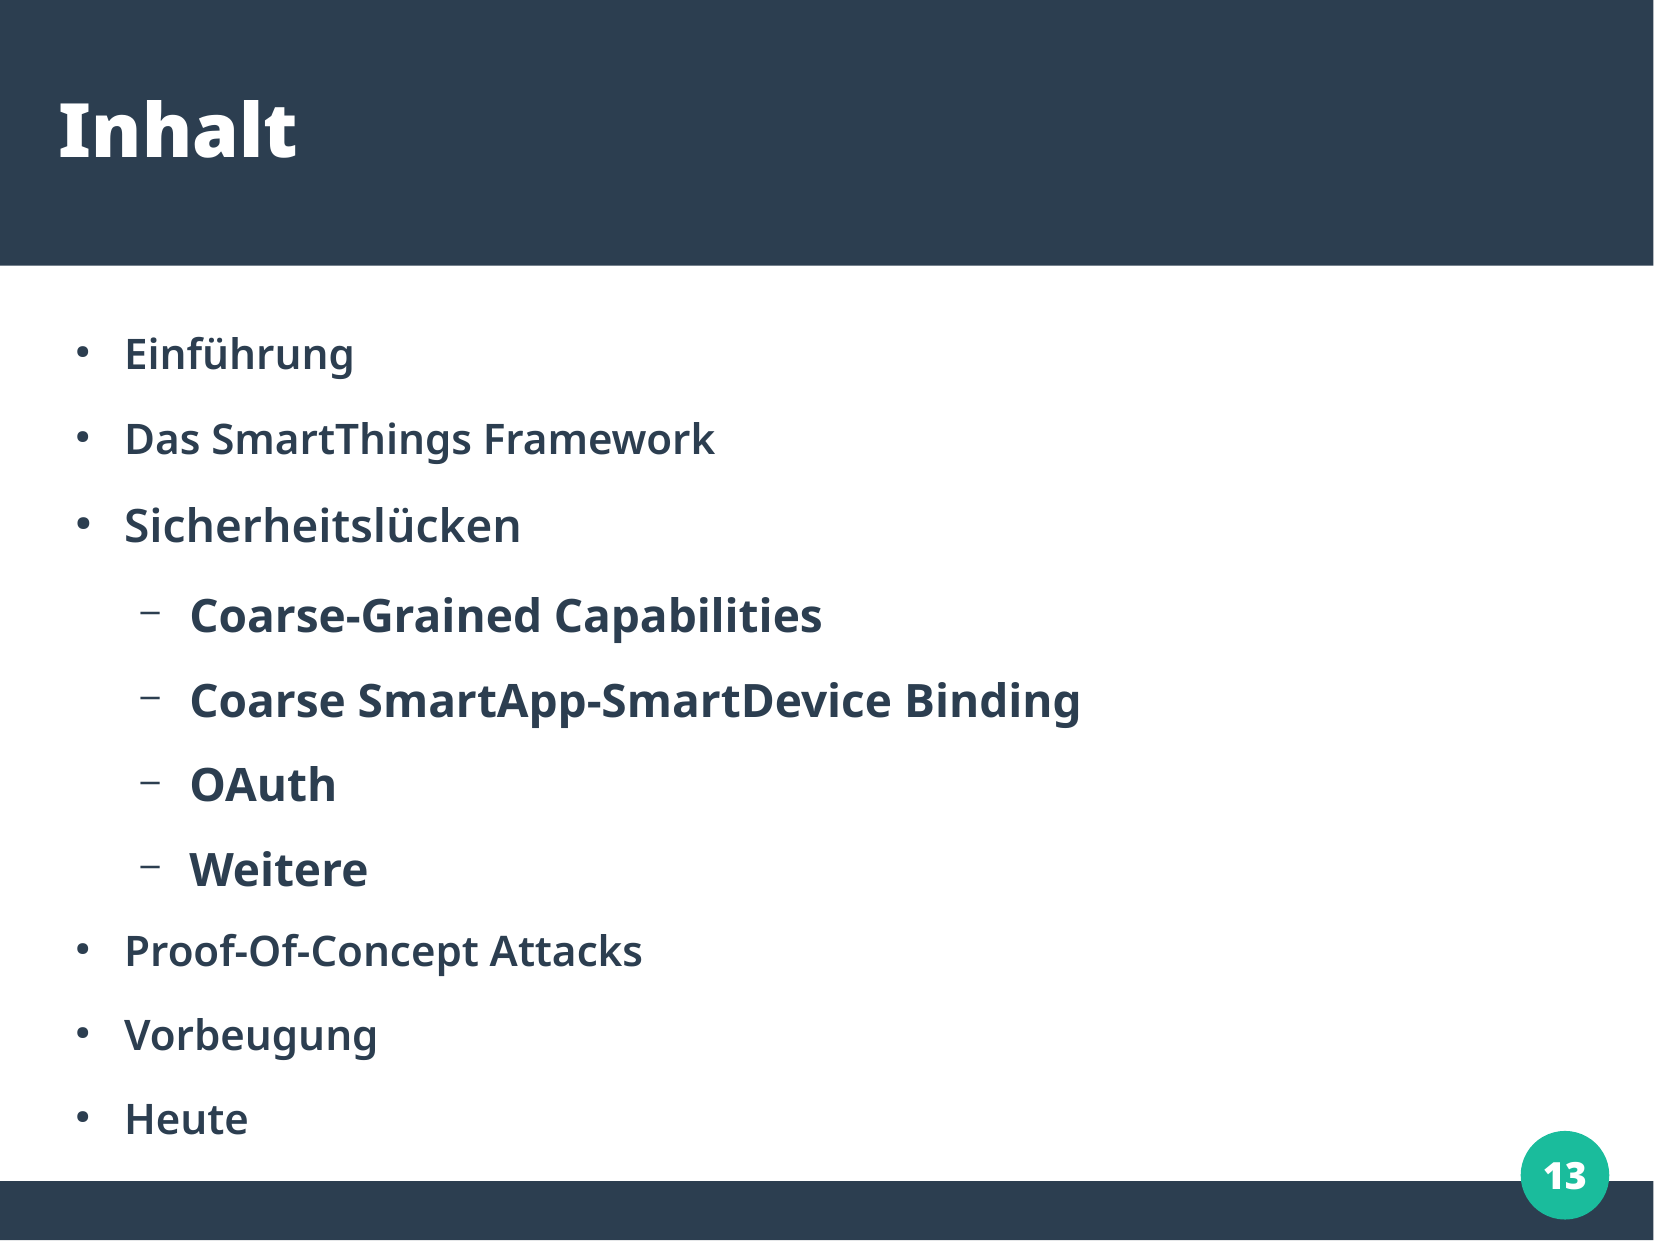

# Inhalt
Einführung
Das SmartThings Framework
Sicherheitslücken
Coarse-Grained Capabilities
Coarse SmartApp-SmartDevice Binding
OAuth
Weitere
Proof-Of-Concept Attacks
Vorbeugung
Heute
13